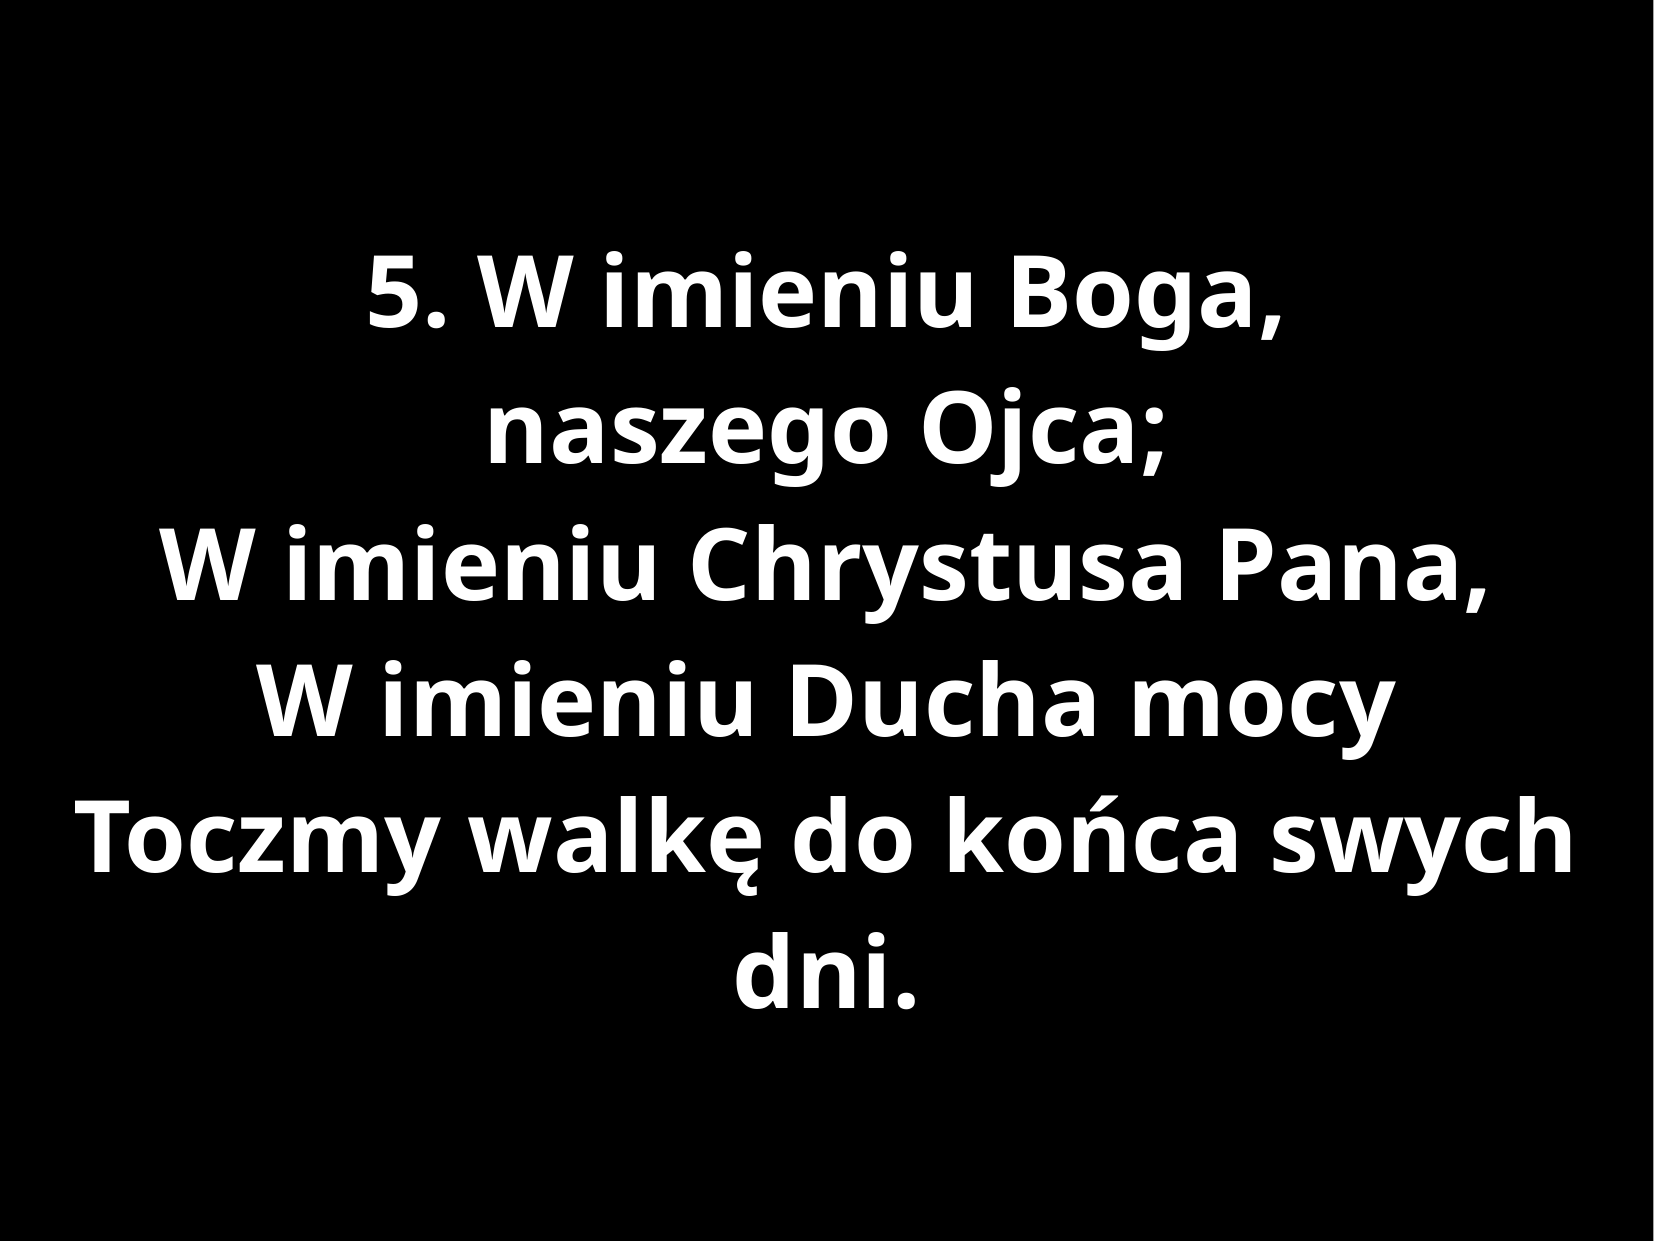

# 5. W imieniu Boga, naszego Ojca; W imieniu Chrystusa Pana, W imieniu Ducha mocy Toczmy walkę do końca swych dni.